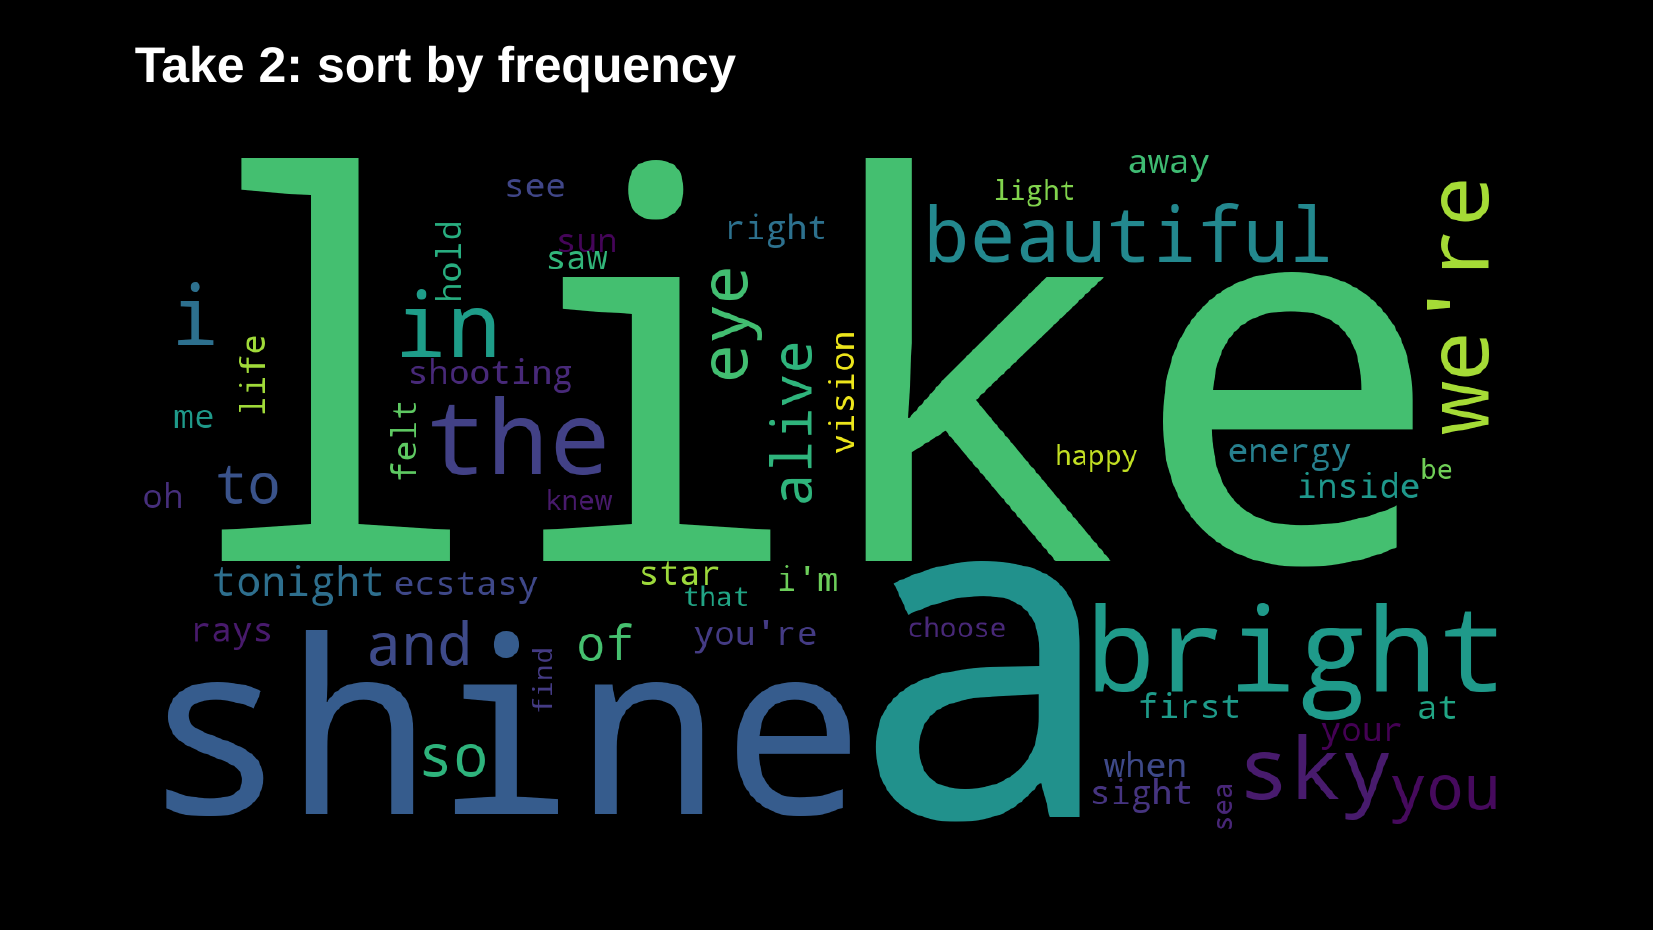

Take 2: sort by frequency
# All words